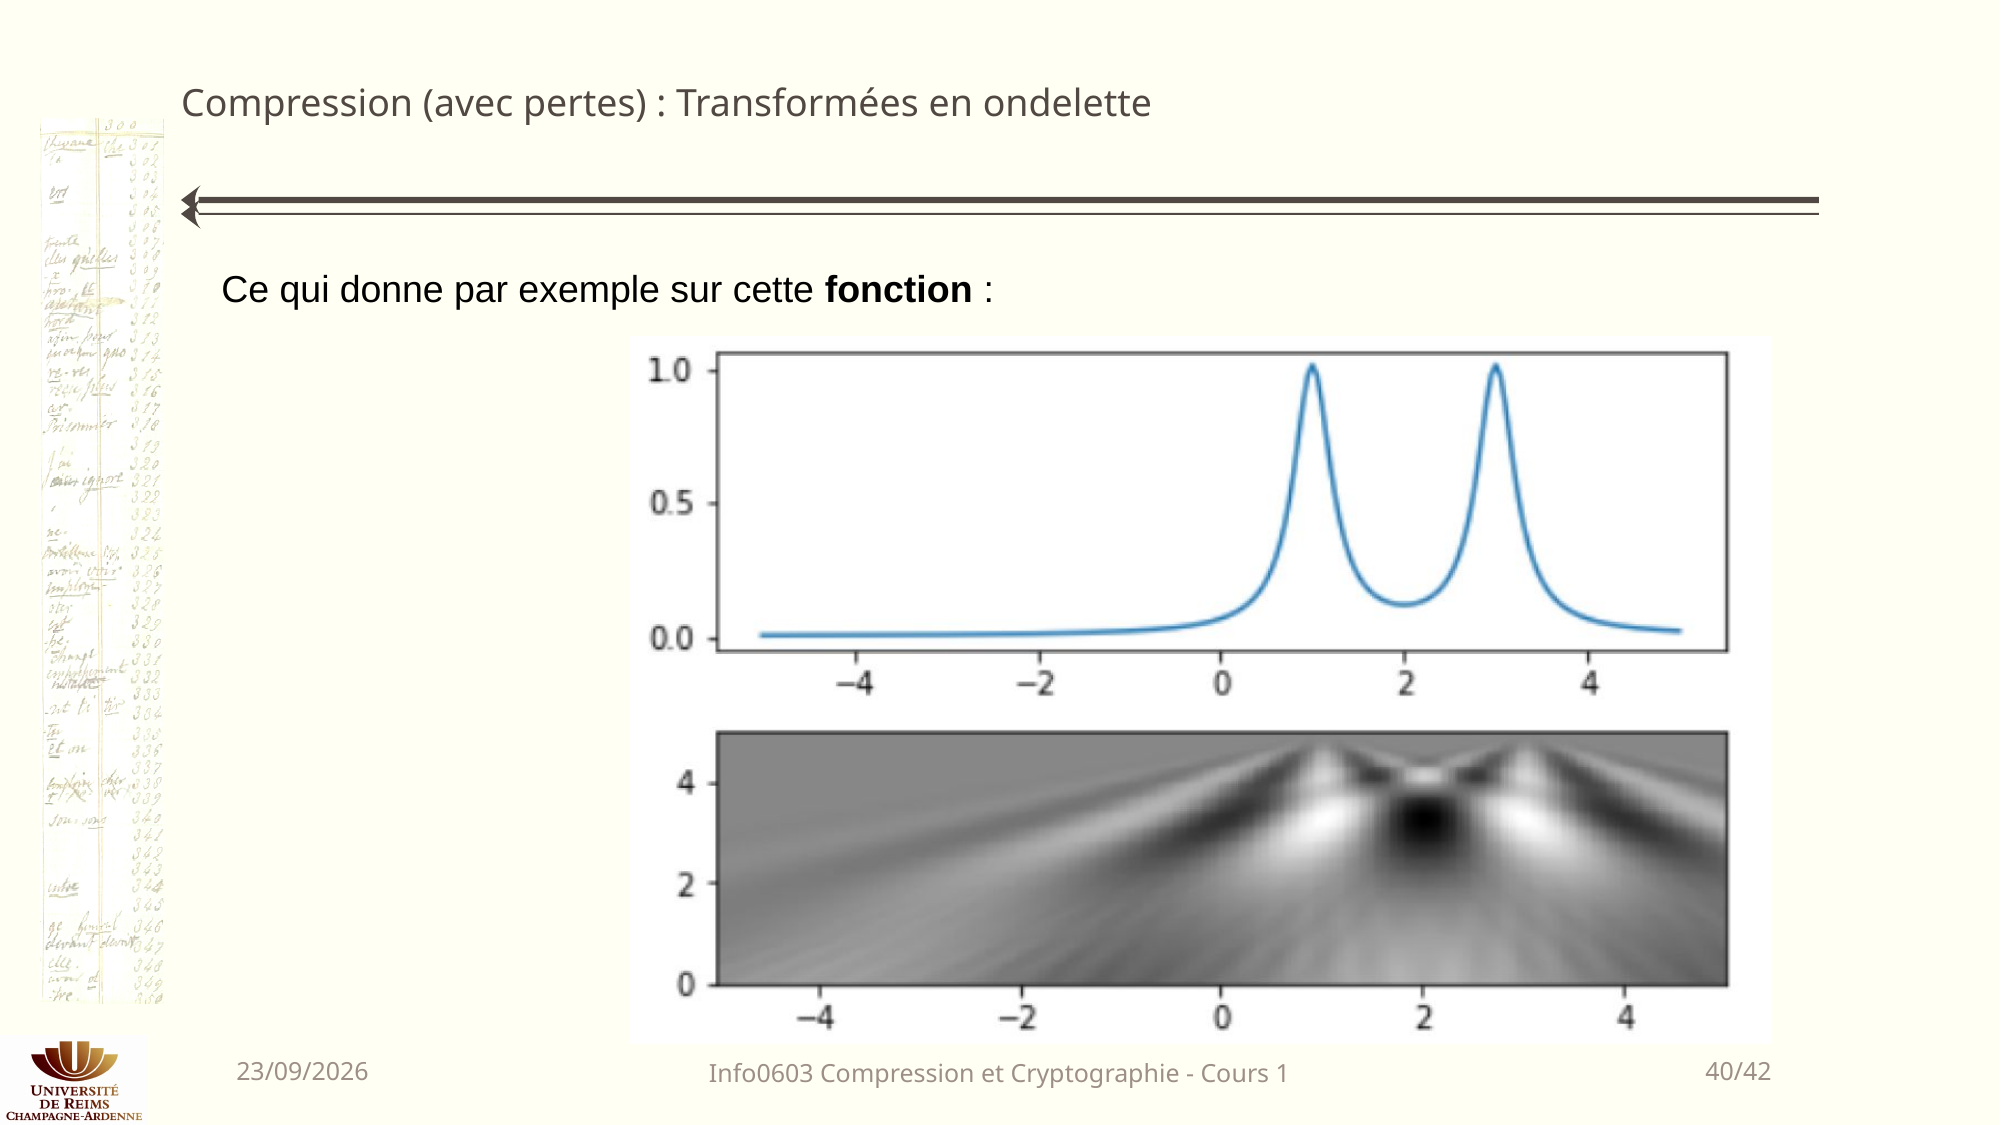

# Compression (avec pertes) : Transformées en ondelette
Ce qui donne par exemple sur cette fonction :